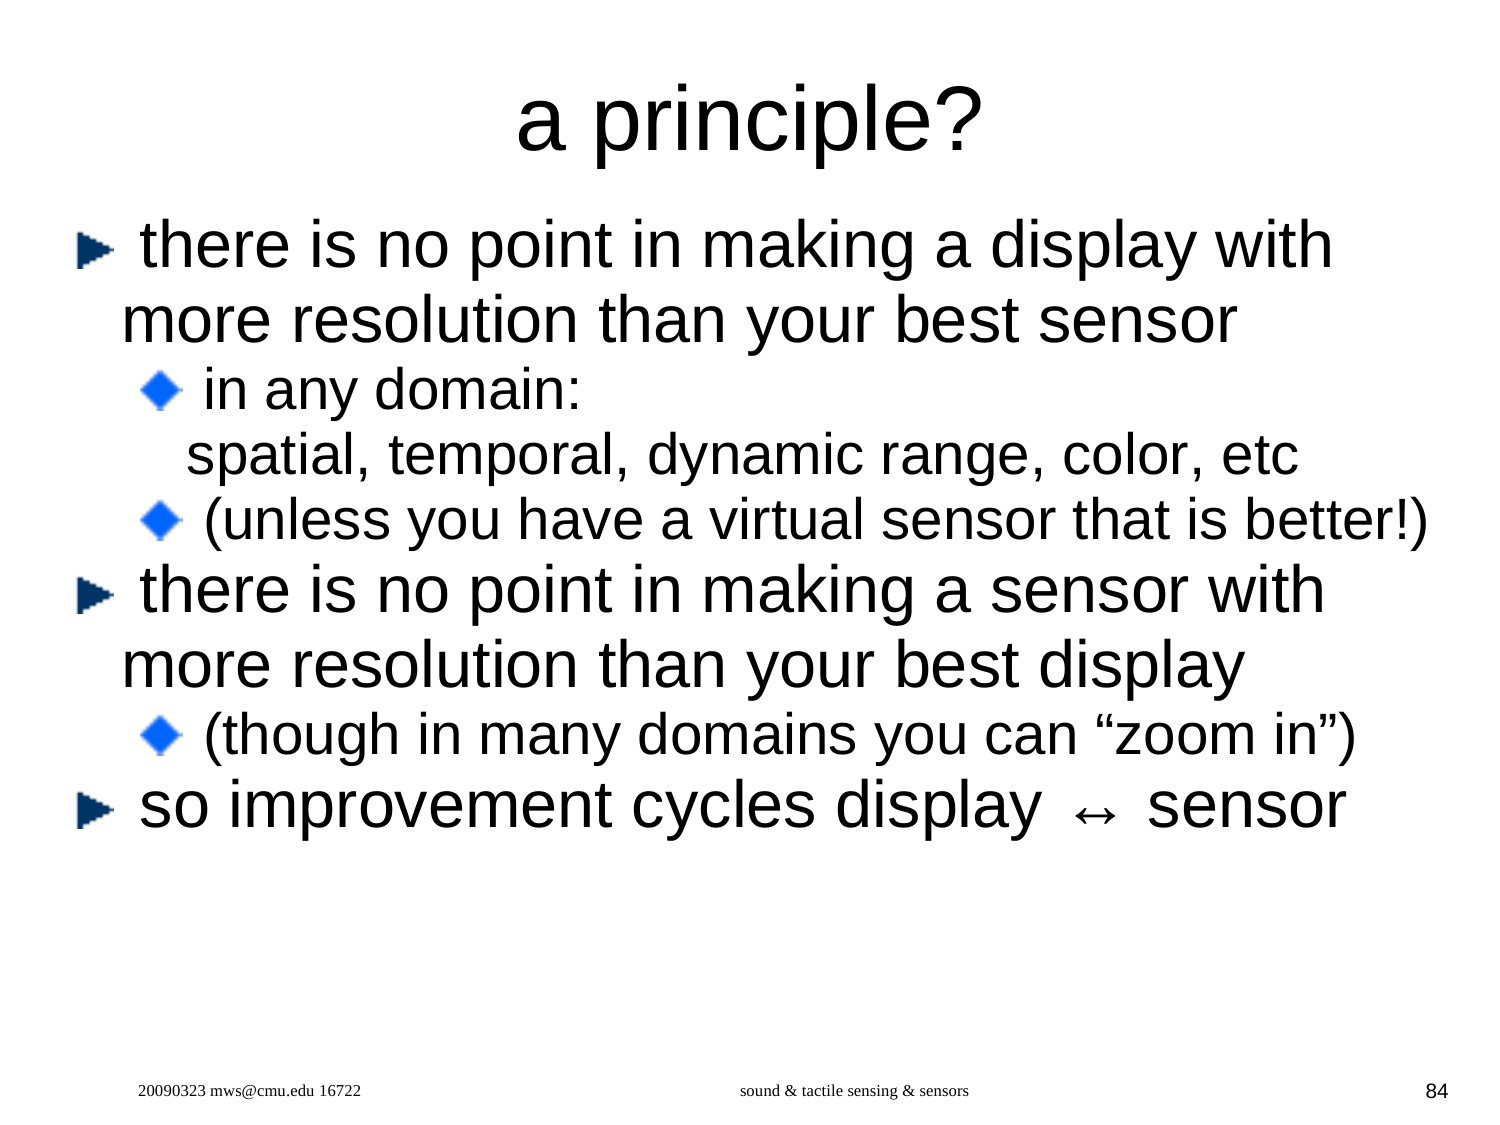

# a principle?
 there is no point in making a display with more resolution than your best sensor
 in any domain:
spatial, temporal, dynamic range, color, etc
 (unless you have a virtual sensor that is better!)
 there is no point in making a sensor with more resolution than your best display
 (though in many domains you can “zoom in”)
 so improvement cycles display ↔ sensor
84
20090323 mws@cmu.edu 16722
sound & tactile sensing & sensors